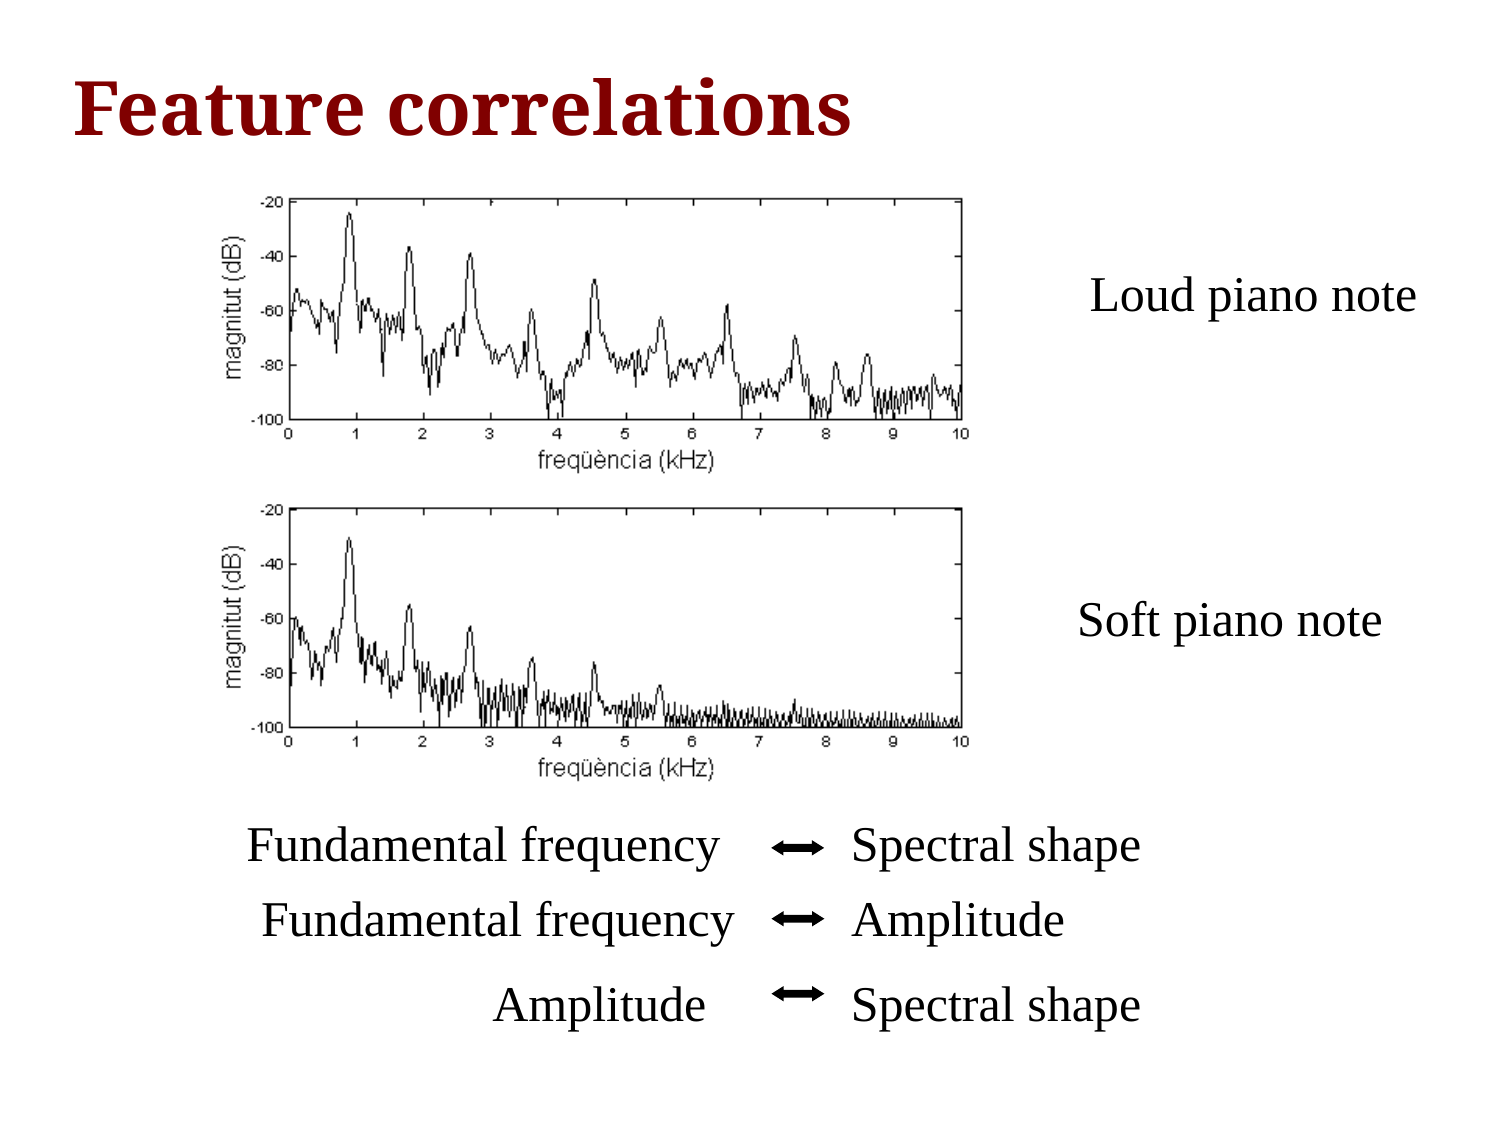

# Feature correlations
Loud piano note
Soft piano note
Fundamental frequency
Spectral shape
Amplitude
 Fundamental frequency
 Amplitude
Spectral shape